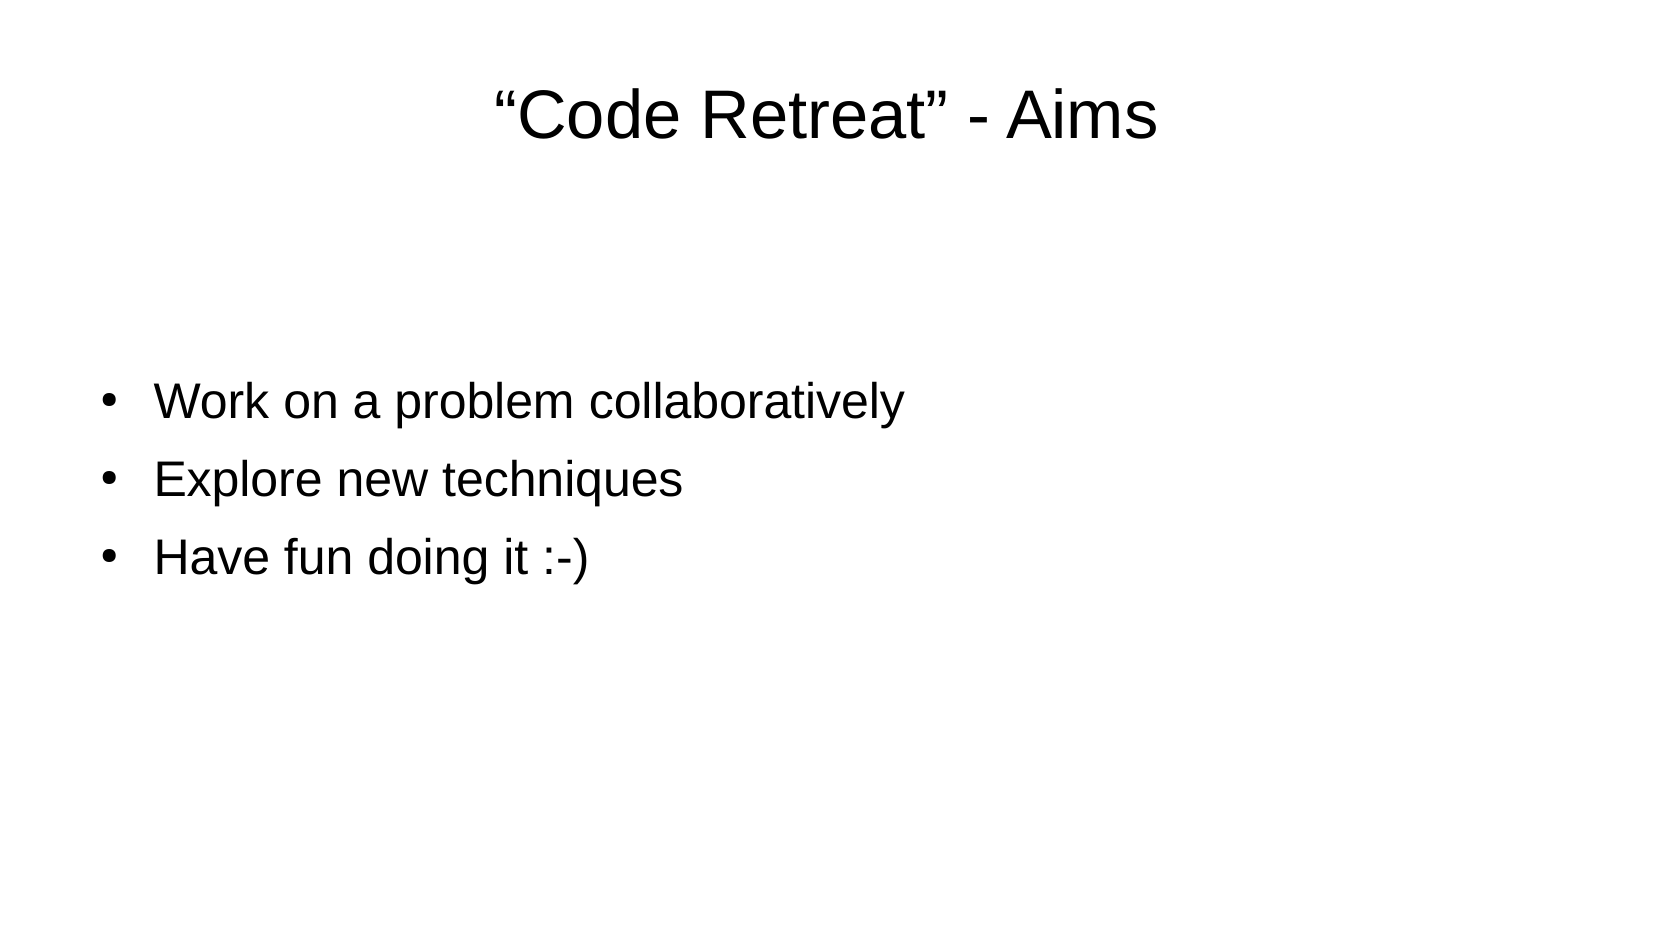

# “Code Retreat” - Aims
Work on a problem collaboratively
Explore new techniques
Have fun doing it :-)